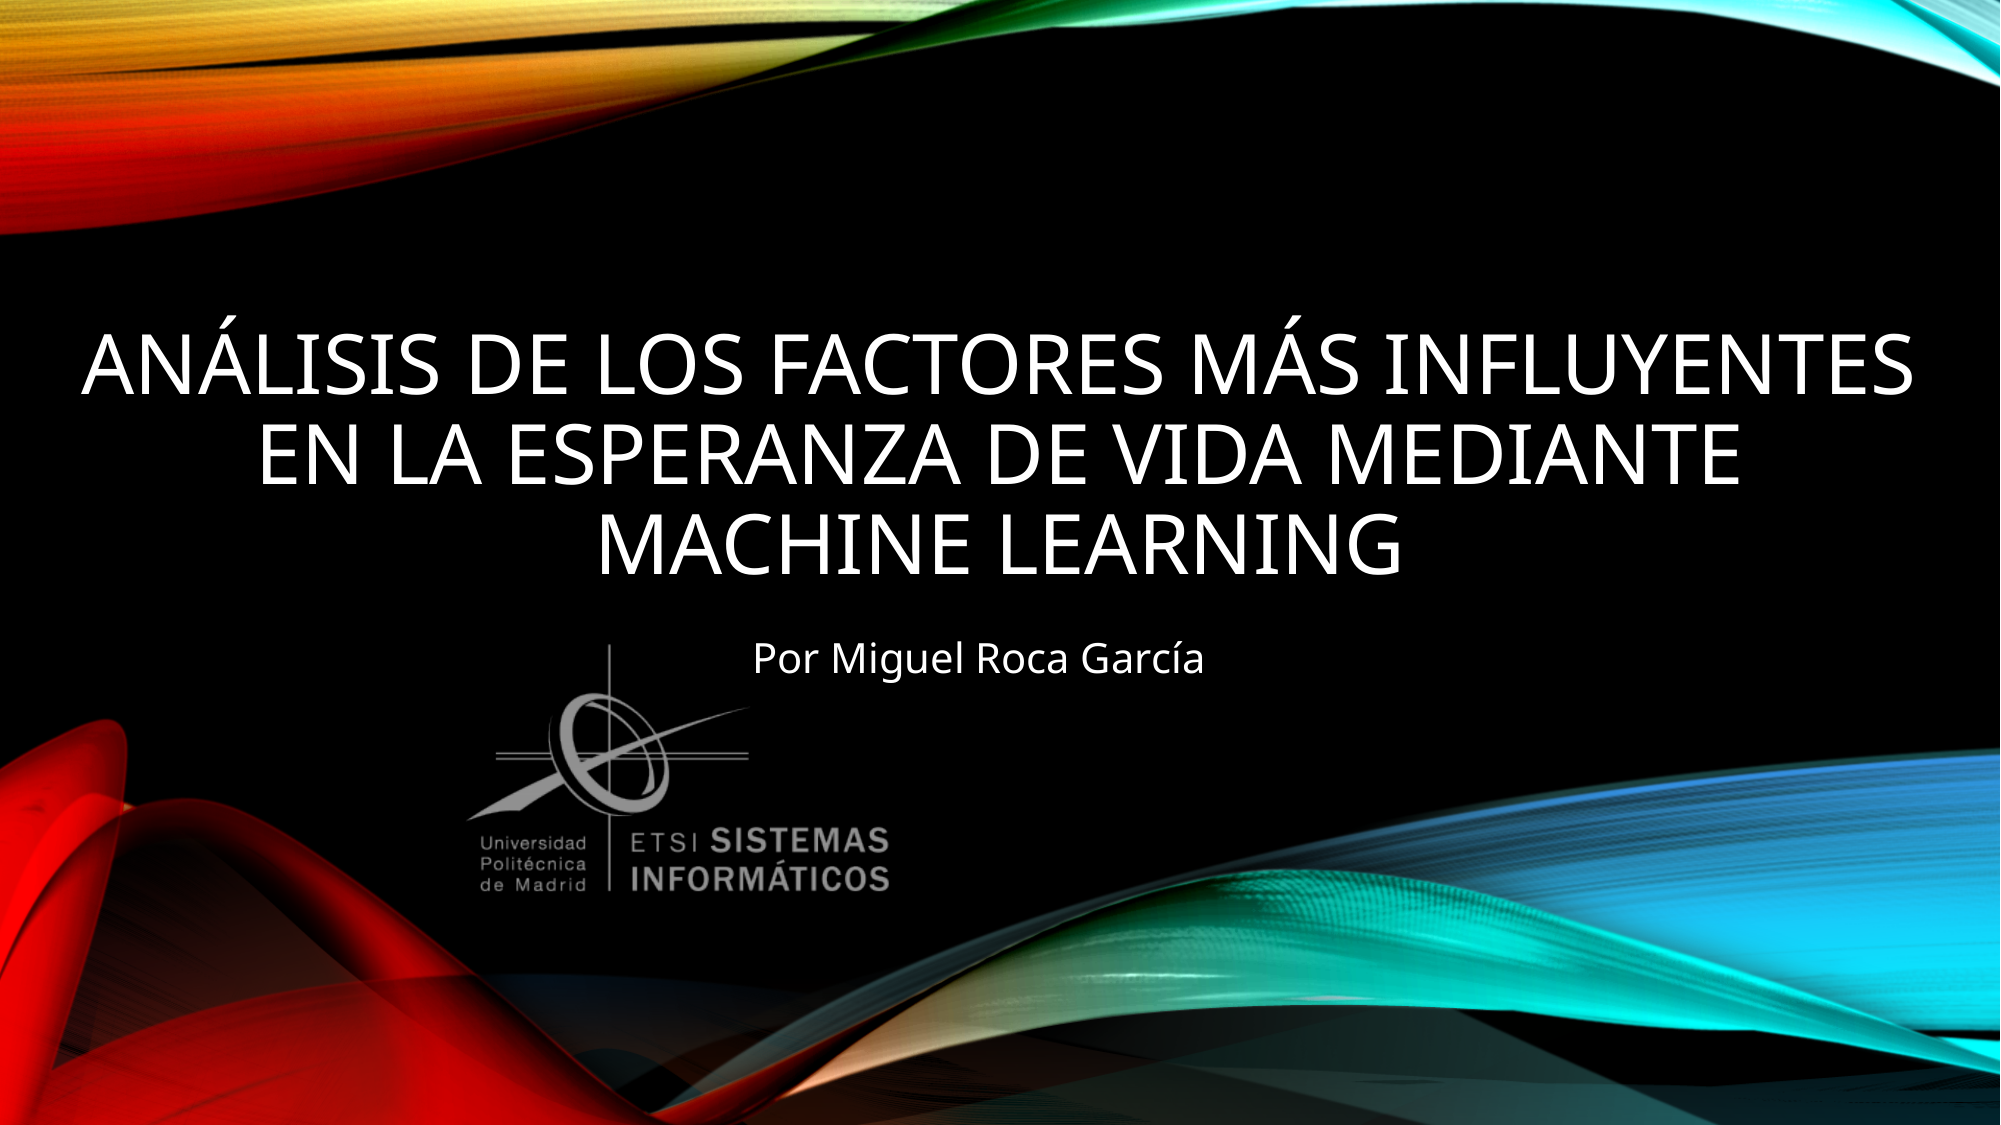

# Análisis de los factores más influyentes en la esperanza de vida mediante machine learning
Por Miguel Roca García